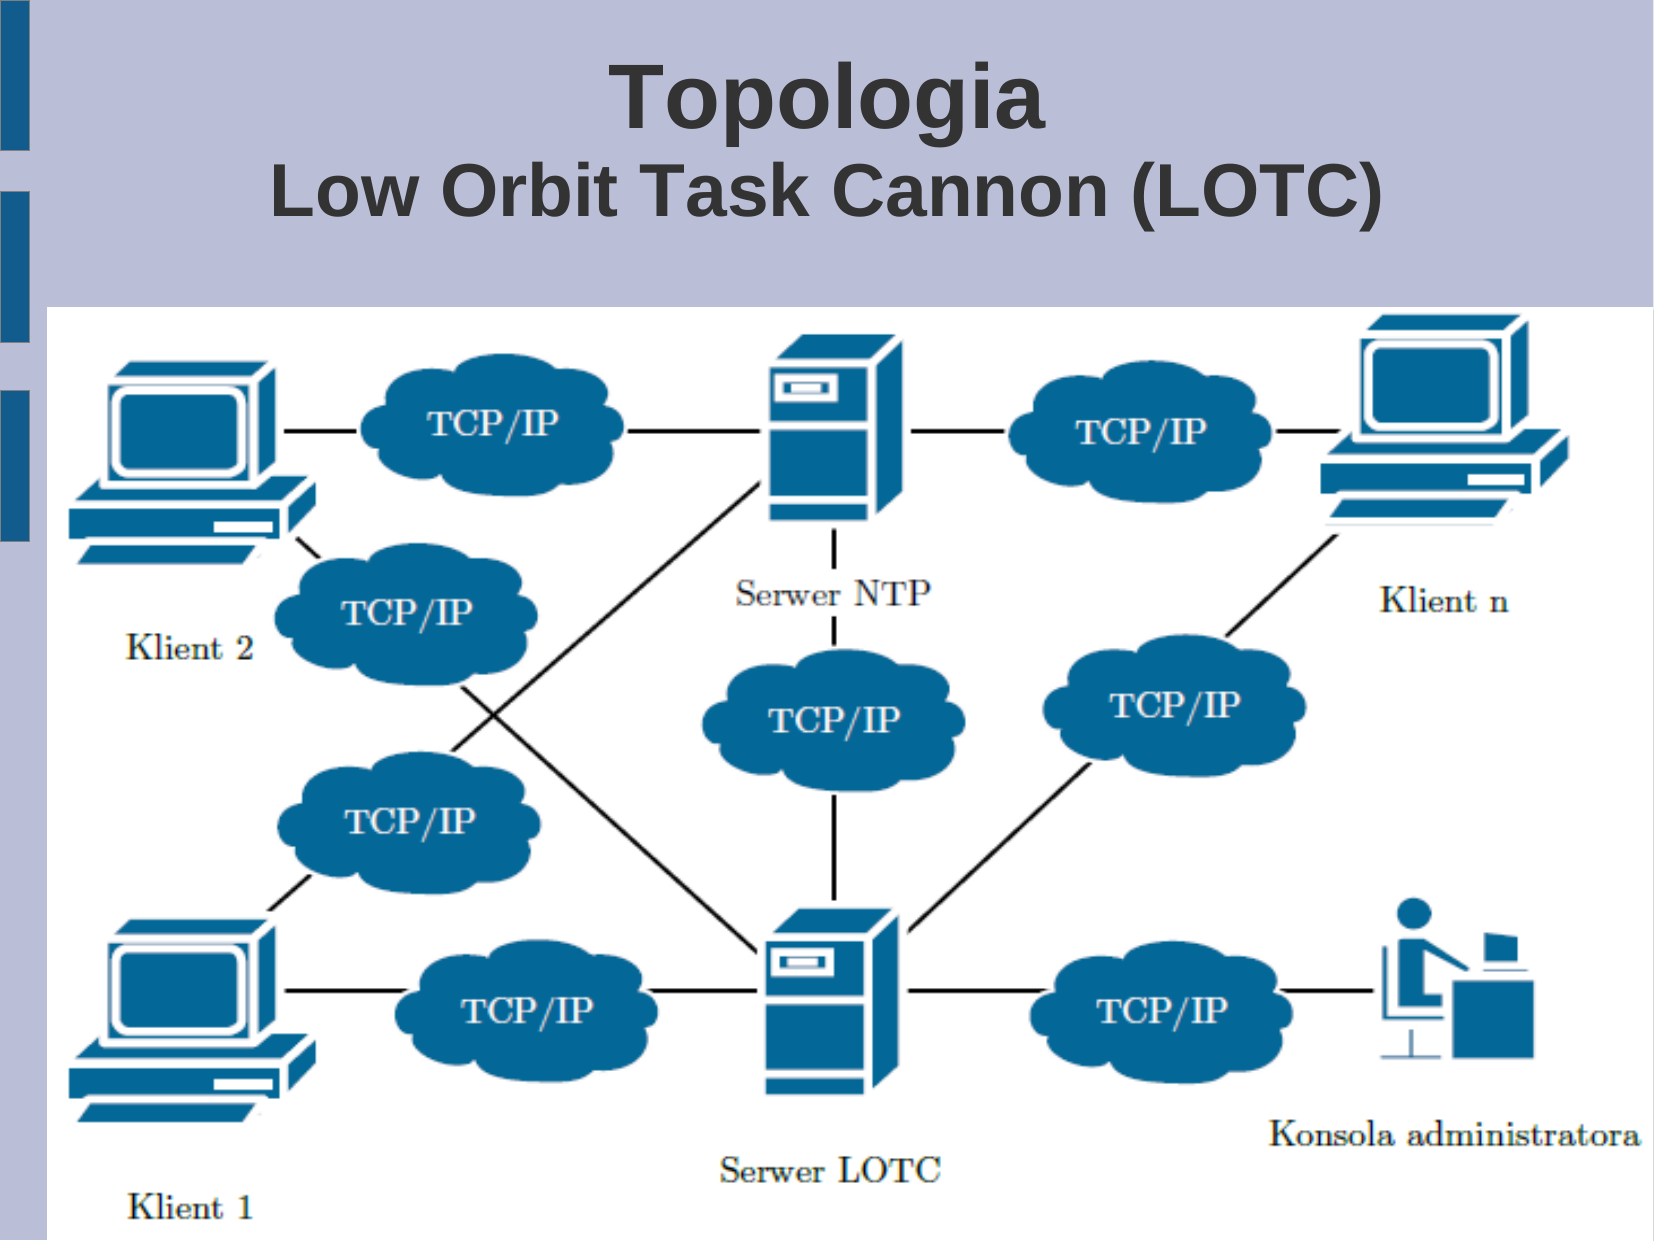

# Topologia Low Orbit Task Cannon (LOTC)